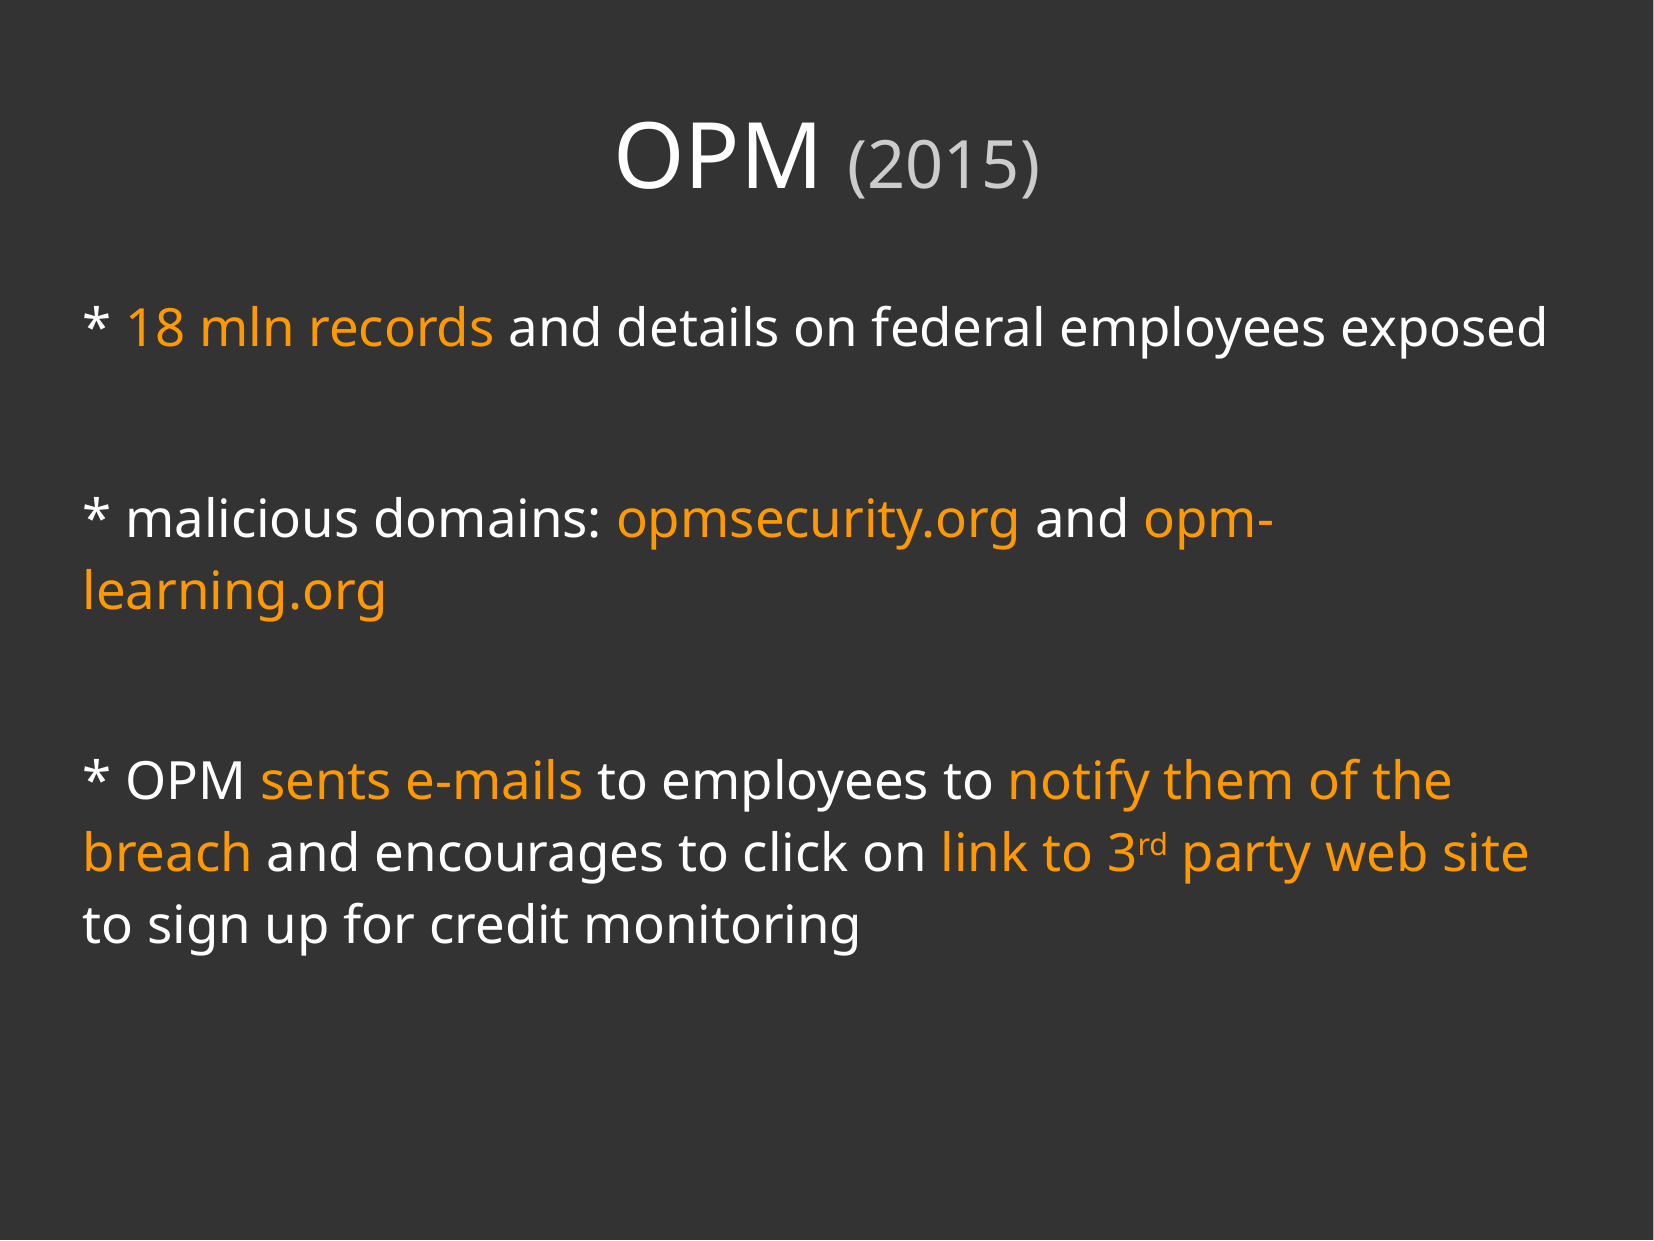

# OPM (2015)
* 18 mln records and details on federal employees exposed
* malicious domains: opmsecurity.org and opm-learning.org
* OPM sents e-mails to employees to notify them of the breach and encourages to click on link to 3rd party web site to sign up for credit monitoring